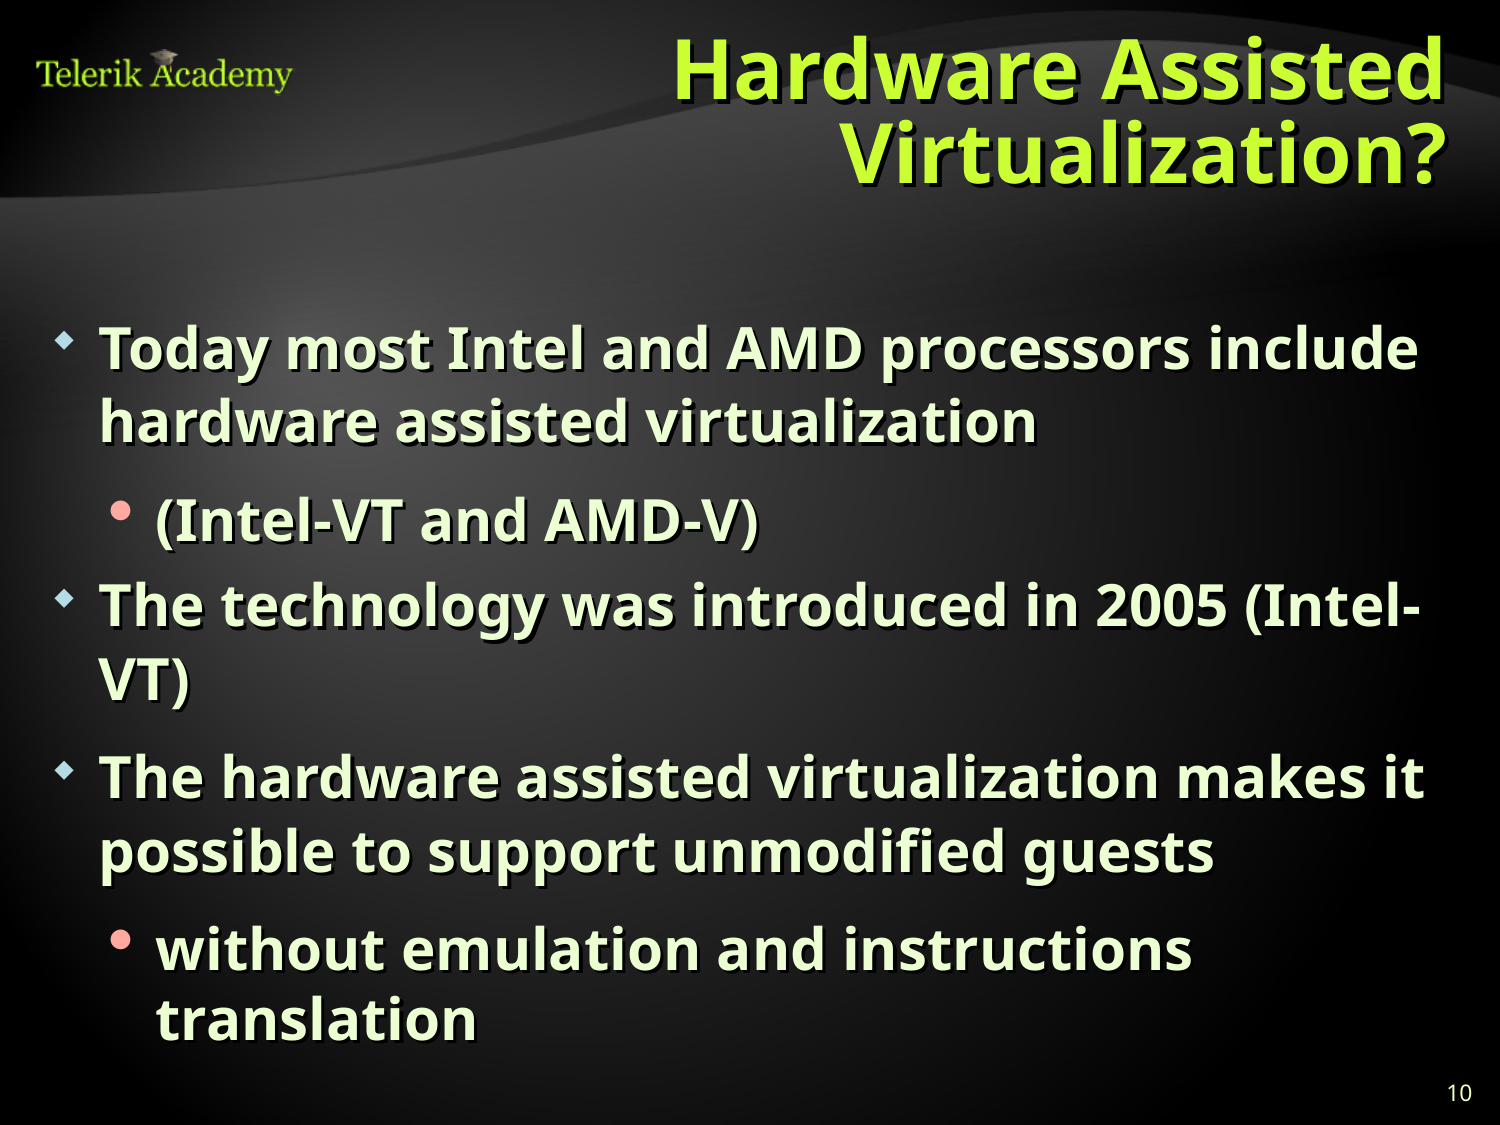

# Hardware Assisted Virtualization?
Today most Intel and AMD processors include hardware assisted virtualization
(Intel-VT and AMD-V)
The technology was introduced in 2005 (Intel-VT)
The hardware assisted virtualization makes it possible to support unmodified guests
without emulation and instructions translation